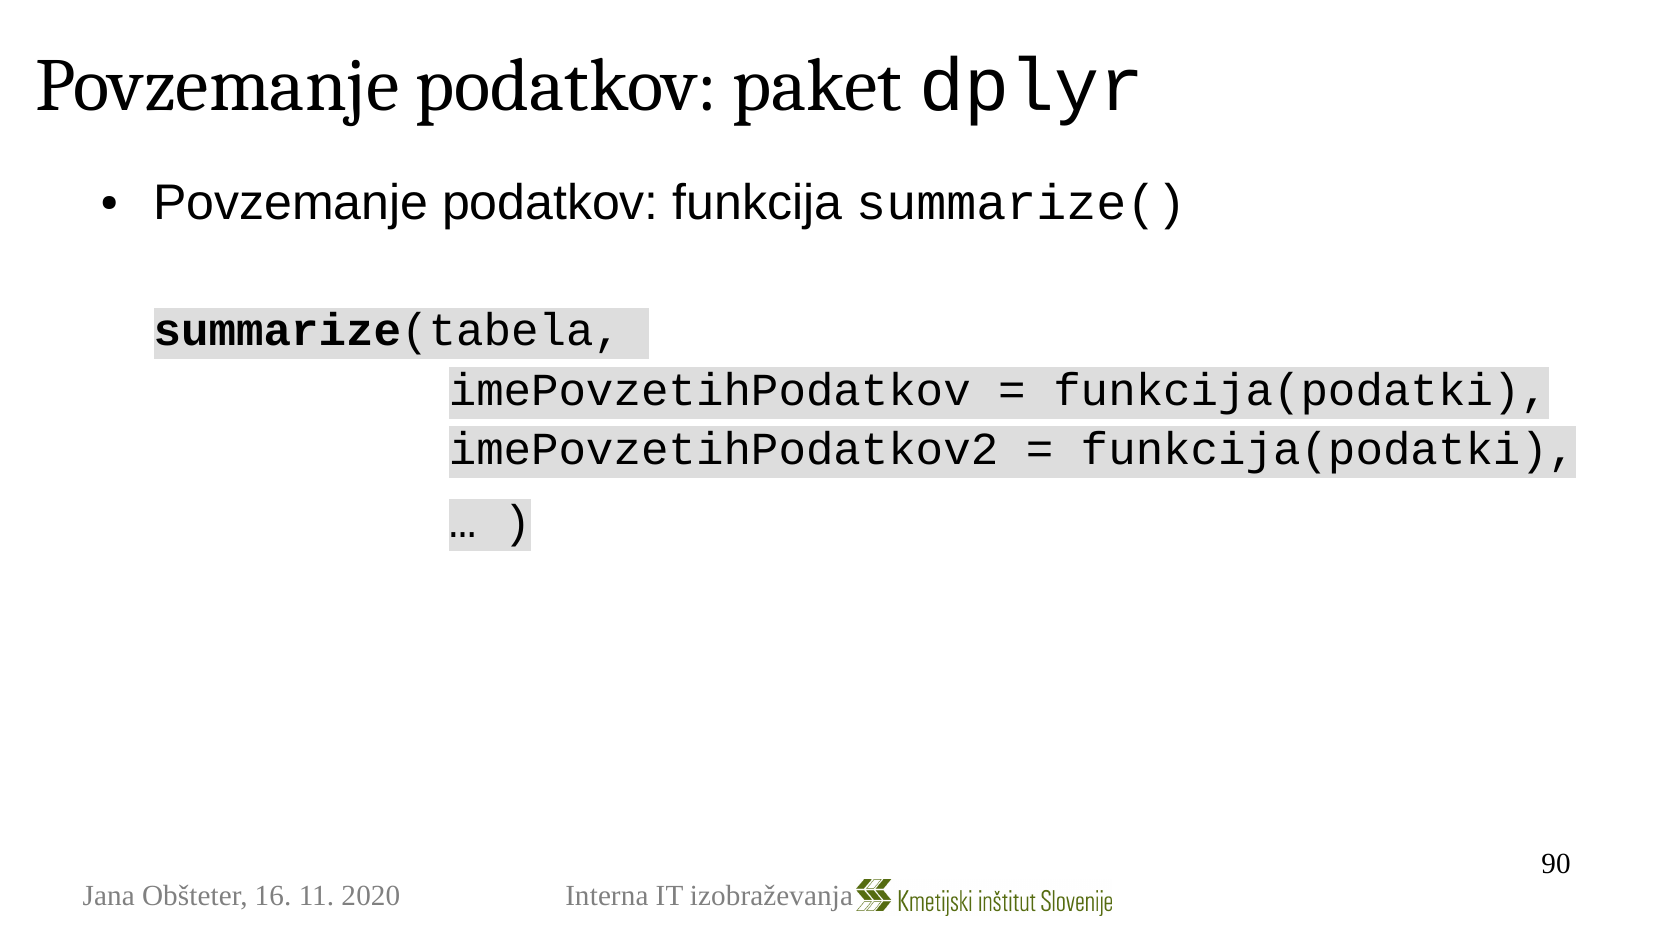

# Povzemanje podatkov: paket dplyr
Povzemanje podatkov: funkcija summarize()
summarize(tabela,
				imePovzetihPodatkov = funkcija(podatki),
				imePovzetihPodatkov2 = funkcija(podatki),
				… )
90